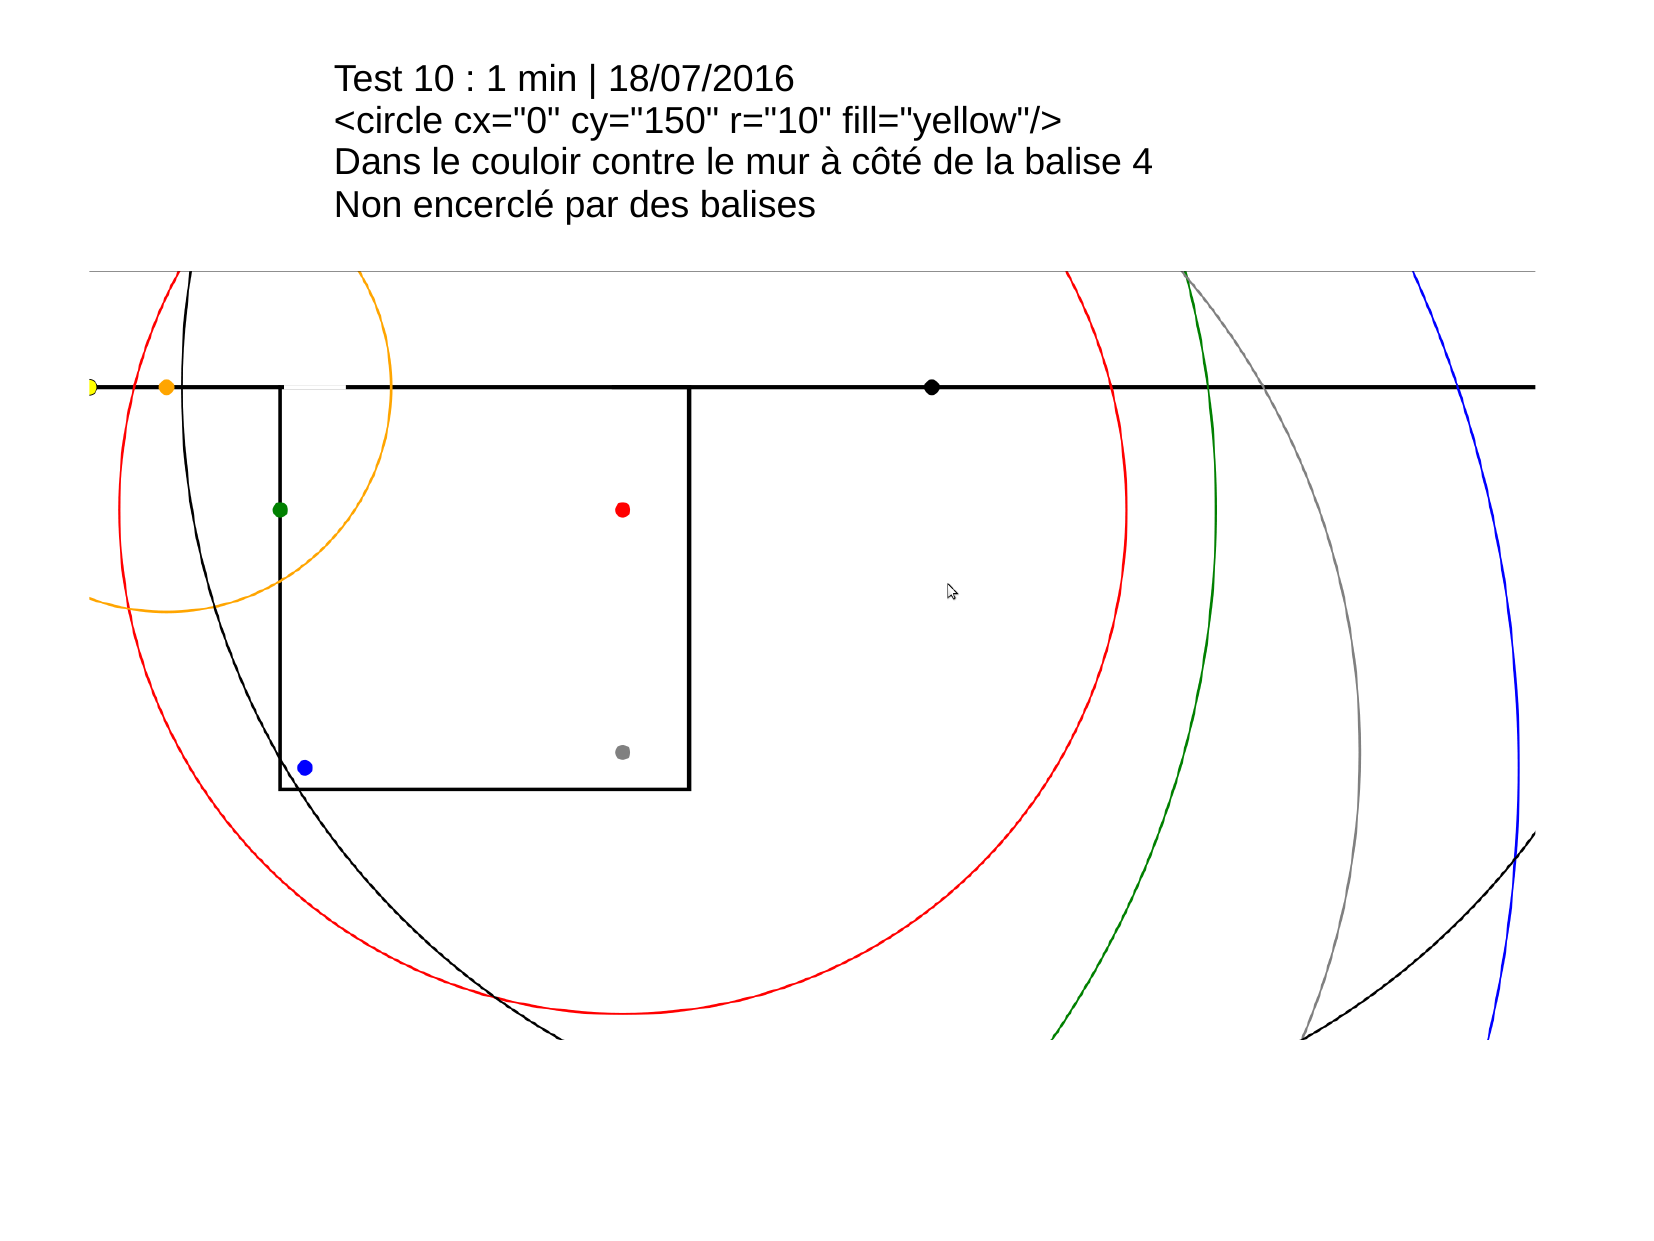

Test 10 : 1 min | 18/07/2016
<circle cx="0" cy="150" r="10" fill="yellow"/>
Dans le couloir contre le mur à côté de la balise 4
Non encerclé par des balises